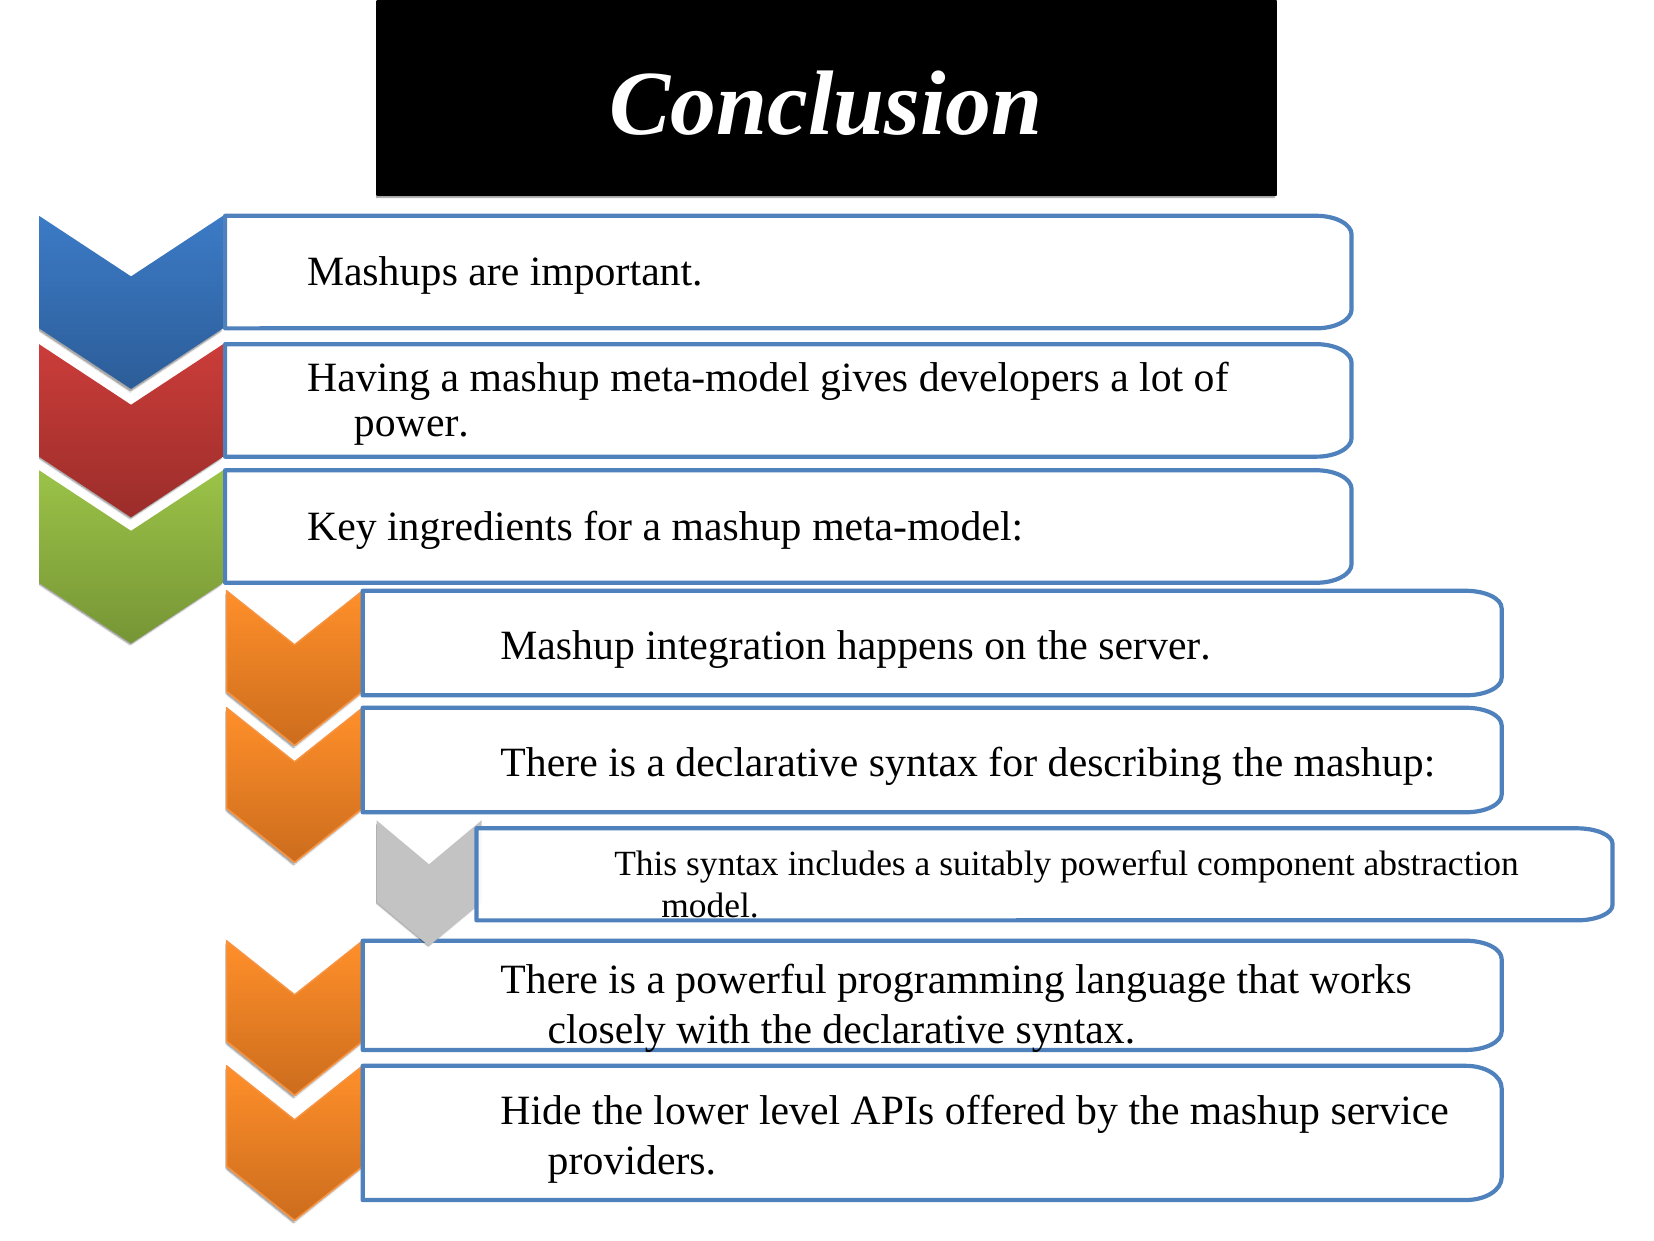

Conclusion
Mashups are important.
Having a mashup meta-model gives developers a lot of power.
Key ingredients for a mashup meta-model:
Mashup integration happens on the server.
There is a declarative syntax for describing the mashup:
This syntax includes a suitably powerful component abstraction model.
There is a powerful programming language that works closely with the declarative syntax.
Hide the lower level APIs offered by the mashup service providers.